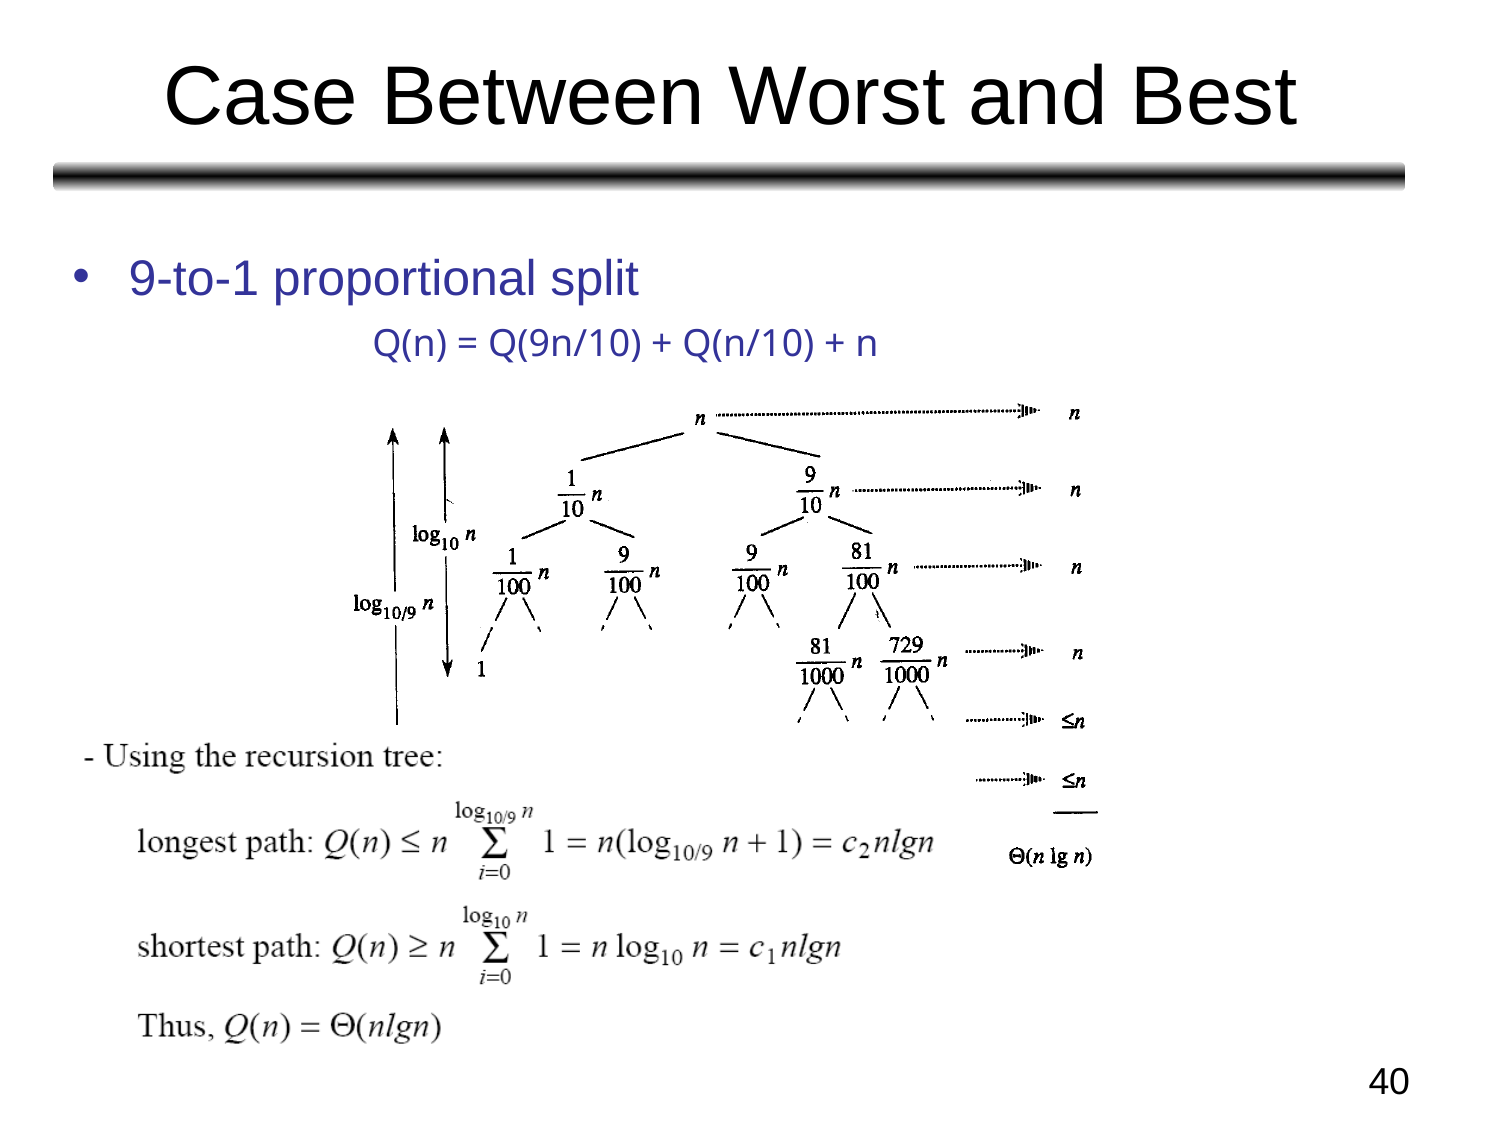

# Case Between Worst and Best
9-to-1 proportional split
			Q(n) = Q(9n/10) + Q(n/10) + n
40